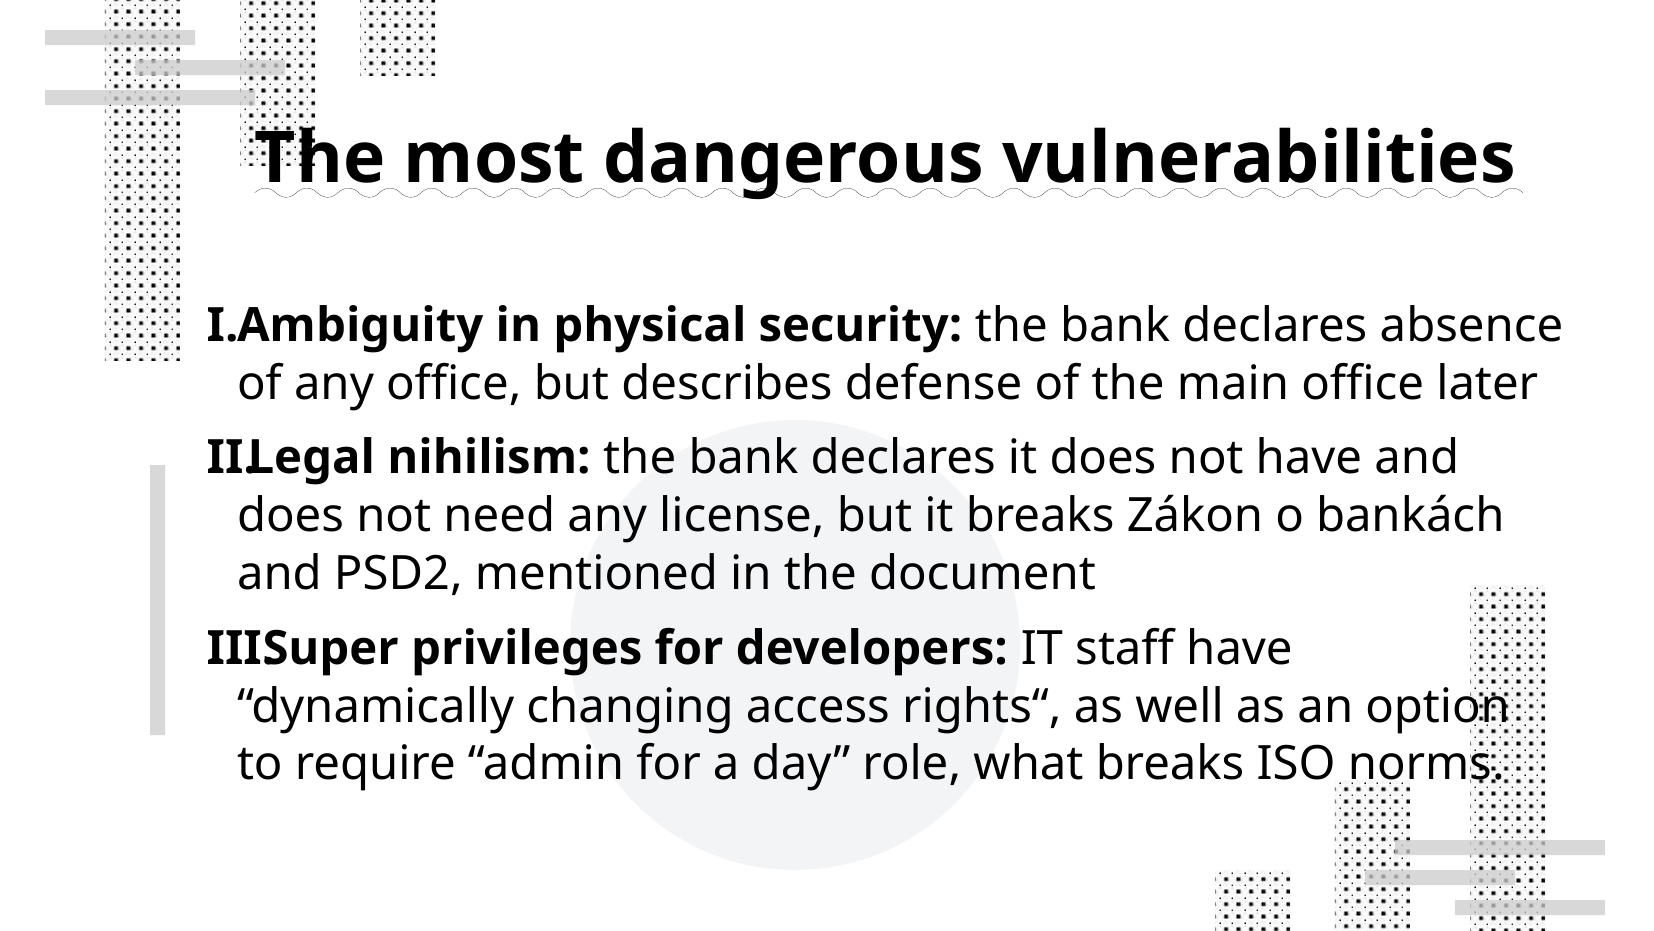

# The most dangerous vulnerabilities
Ambiguity in physical security: the bank declares absence of any office, but describes defense of the main office later
Legal nihilism: the bank declares it does not have and does not need any license, but it breaks Zákon o bankách and PSD2, mentioned in the document
Super privileges for developers: IT staff have “dynamically changing access rights“, as well as an option to require “admin for a day” role, what breaks ISO norms.